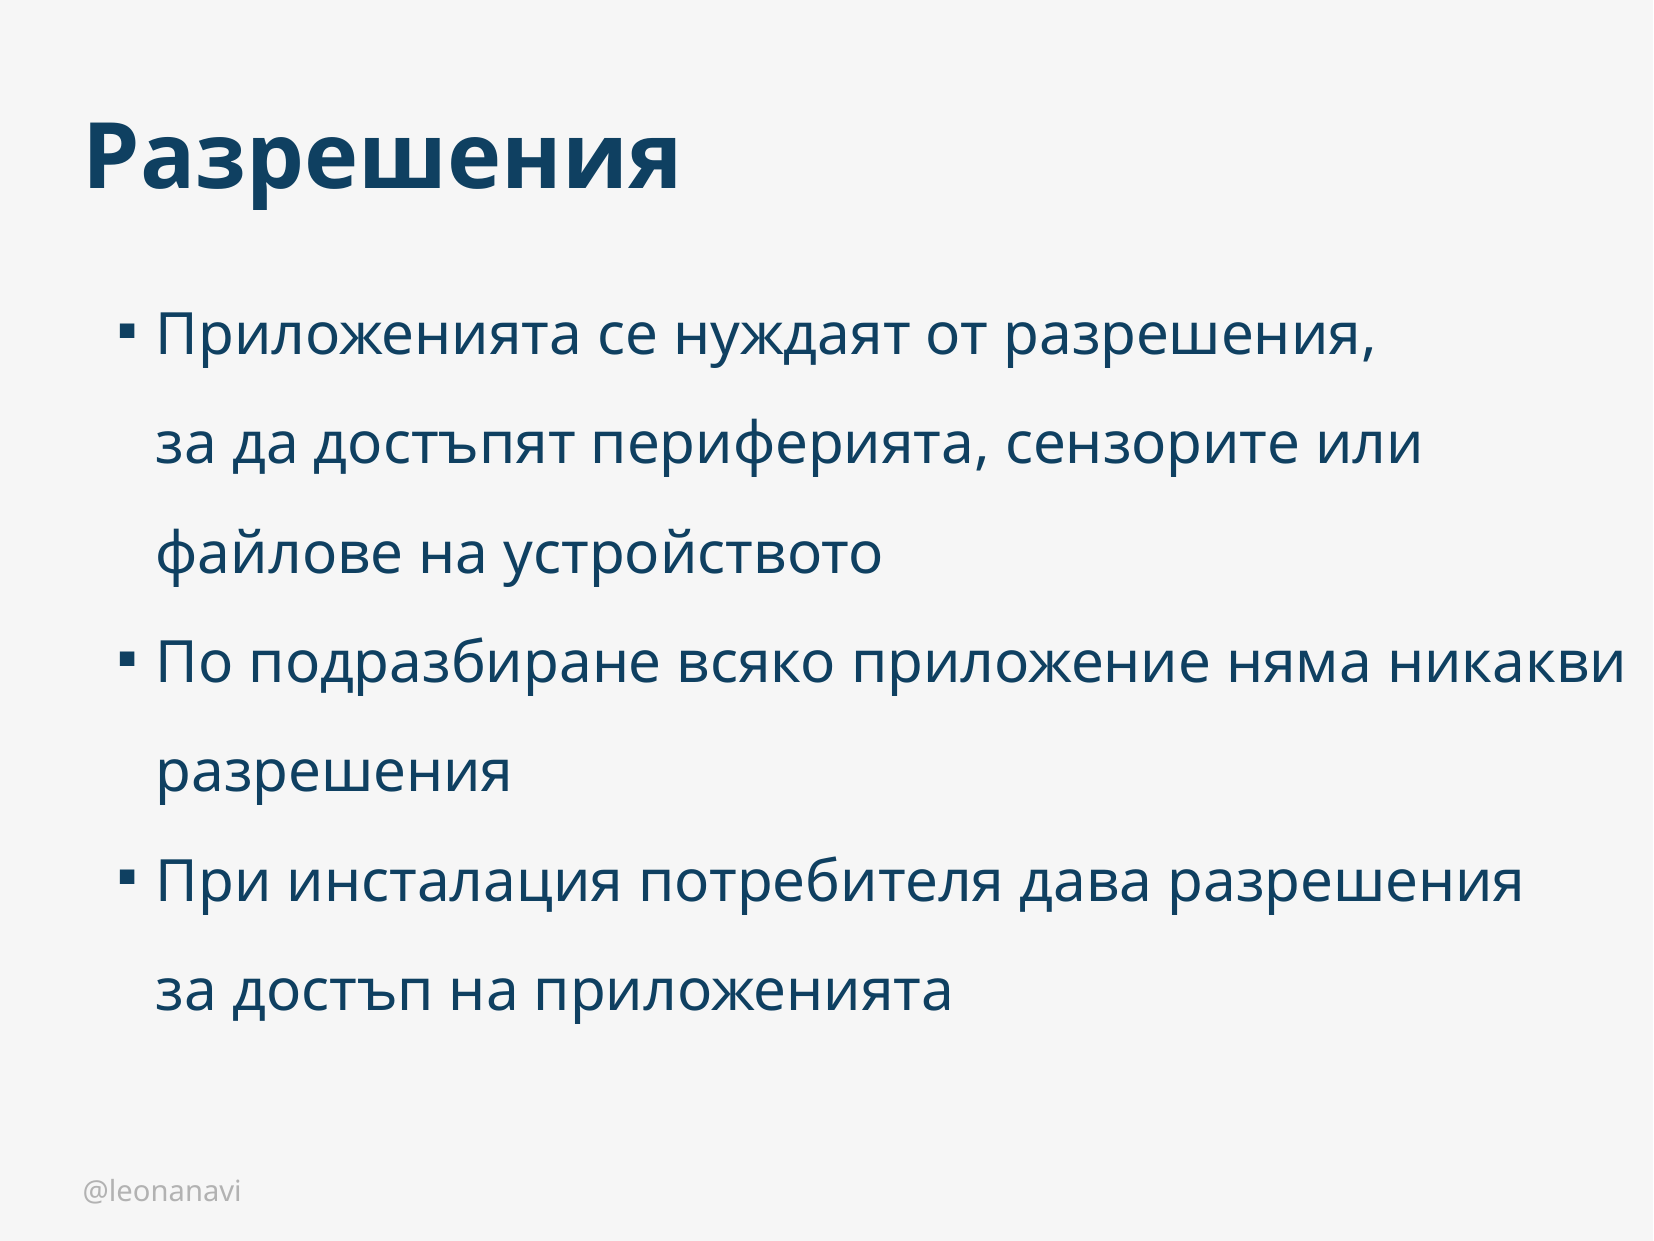

# Разрешения
Приложенията се нуждаят от разрешения,
за да достъпят периферията, сензорите или
файлове на устройството
По подразбиране всяко приложение няма никакви
разрешения
При инсталация потребителя дава разрешения
за достъп на приложенията